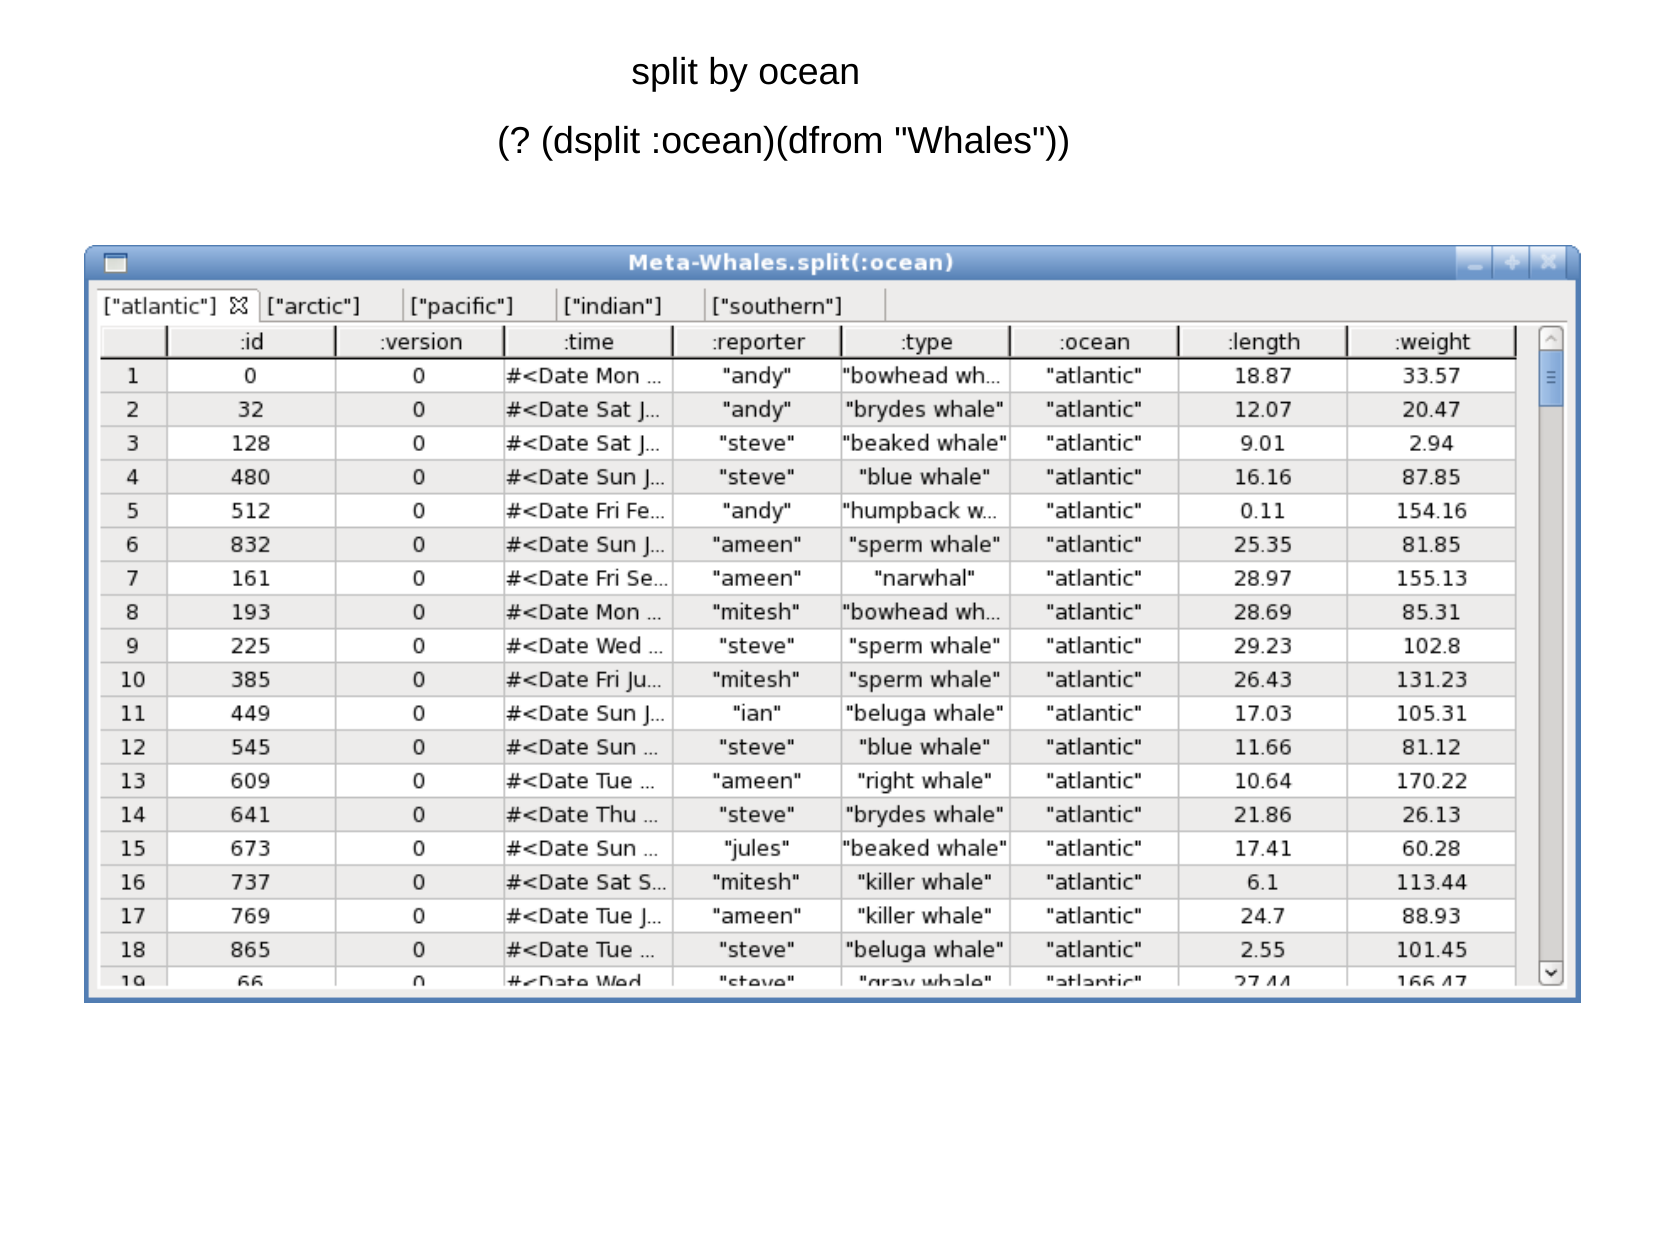

split by ocean
(? (dsplit :ocean)(dfrom "Whales"))